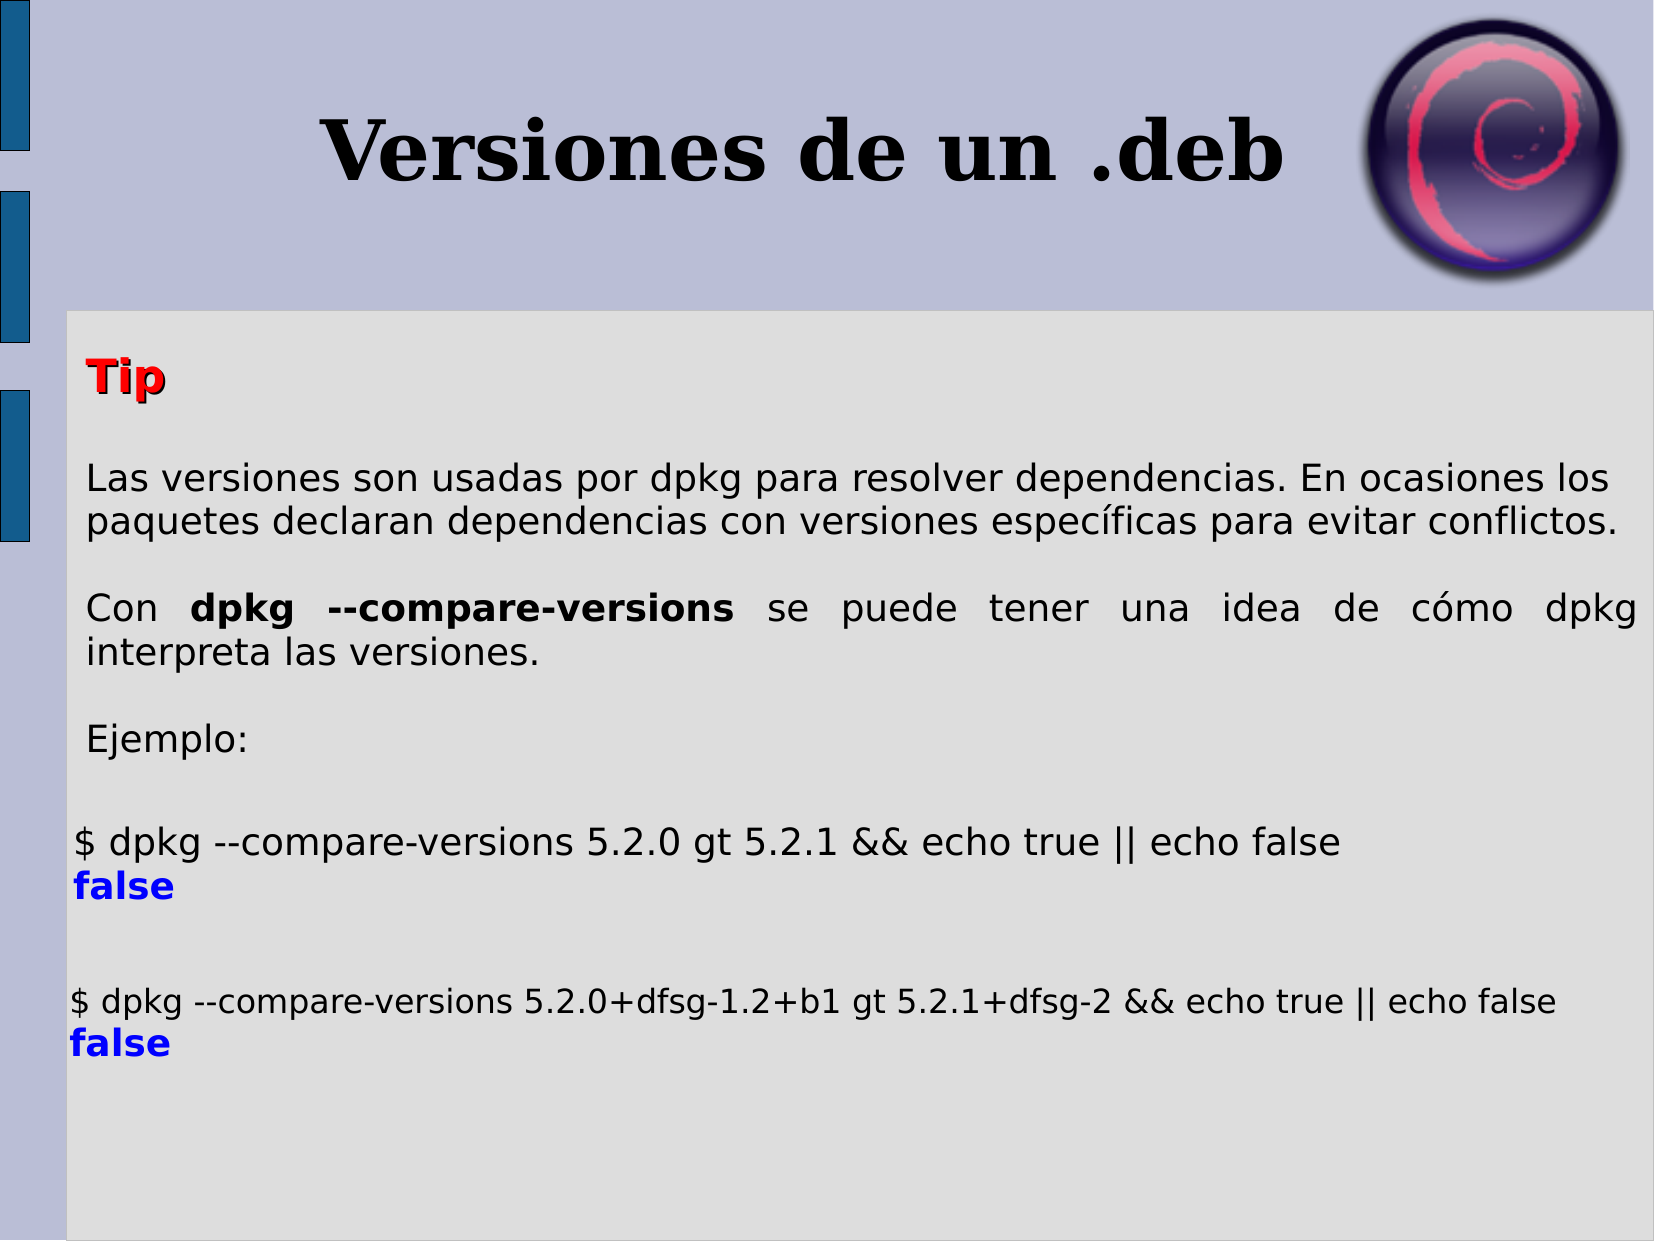

Versiones de un .deb
Tip
Las versiones son usadas por dpkg para resolver dependencias. En ocasiones los paquetes declaran dependencias con versiones específicas para evitar conflictos.
Con dpkg --compare-versions se puede tener una idea de cómo dpkg interpreta las versiones.
Ejemplo:
$ dpkg --compare-versions 5.2.0 gt 5.2.1 && echo true || echo false
false
$ dpkg --compare-versions 5.2.0+dfsg-1.2+b1 gt 5.2.1+dfsg-2 && echo true || echo false
false